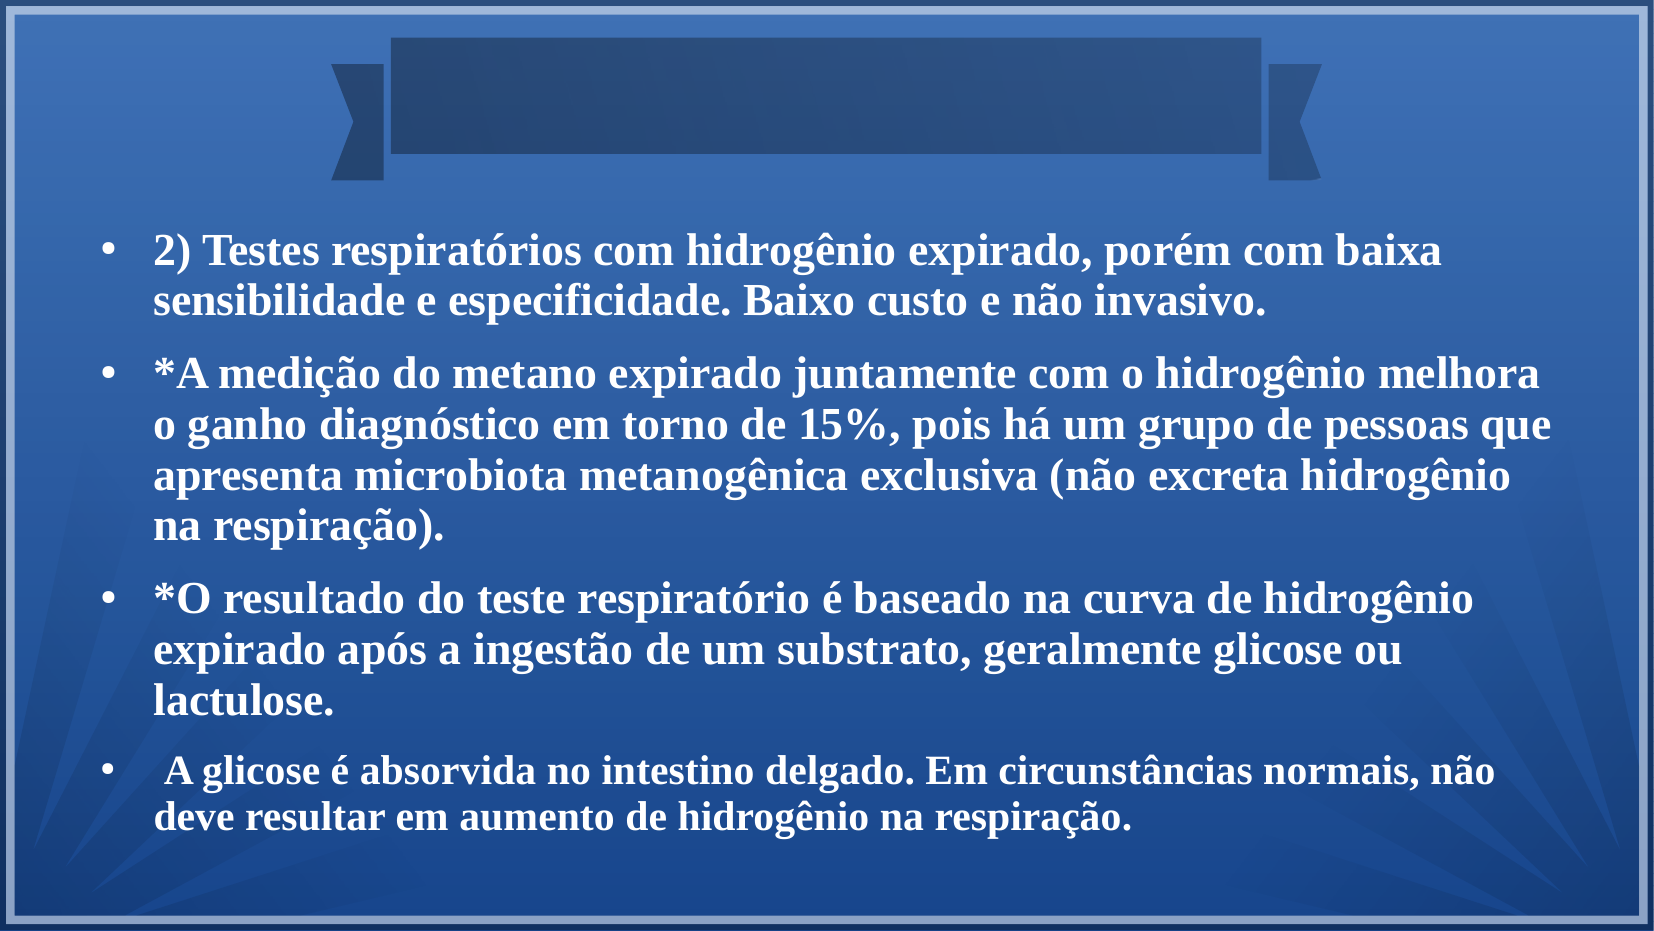

#
2) Testes respiratórios com hidrogênio expirado, porém com baixa sensibilidade e especificidade. Baixo custo e não invasivo.
*A medição do metano expirado juntamente com o hidrogênio melhora o ganho diagnóstico em torno de 15%, pois há um grupo de pessoas que apresenta microbiota metanogênica exclusiva (não excreta hidrogênio na respiração).
*O resultado do teste respiratório é baseado na curva de hidrogênio expirado após a ingestão de um substrato, geralmente glicose ou lactulose.
 A glicose é absorvida no intestino delgado. Em circunstâncias normais, não deve resultar em aumento de hidrogênio na respiração.